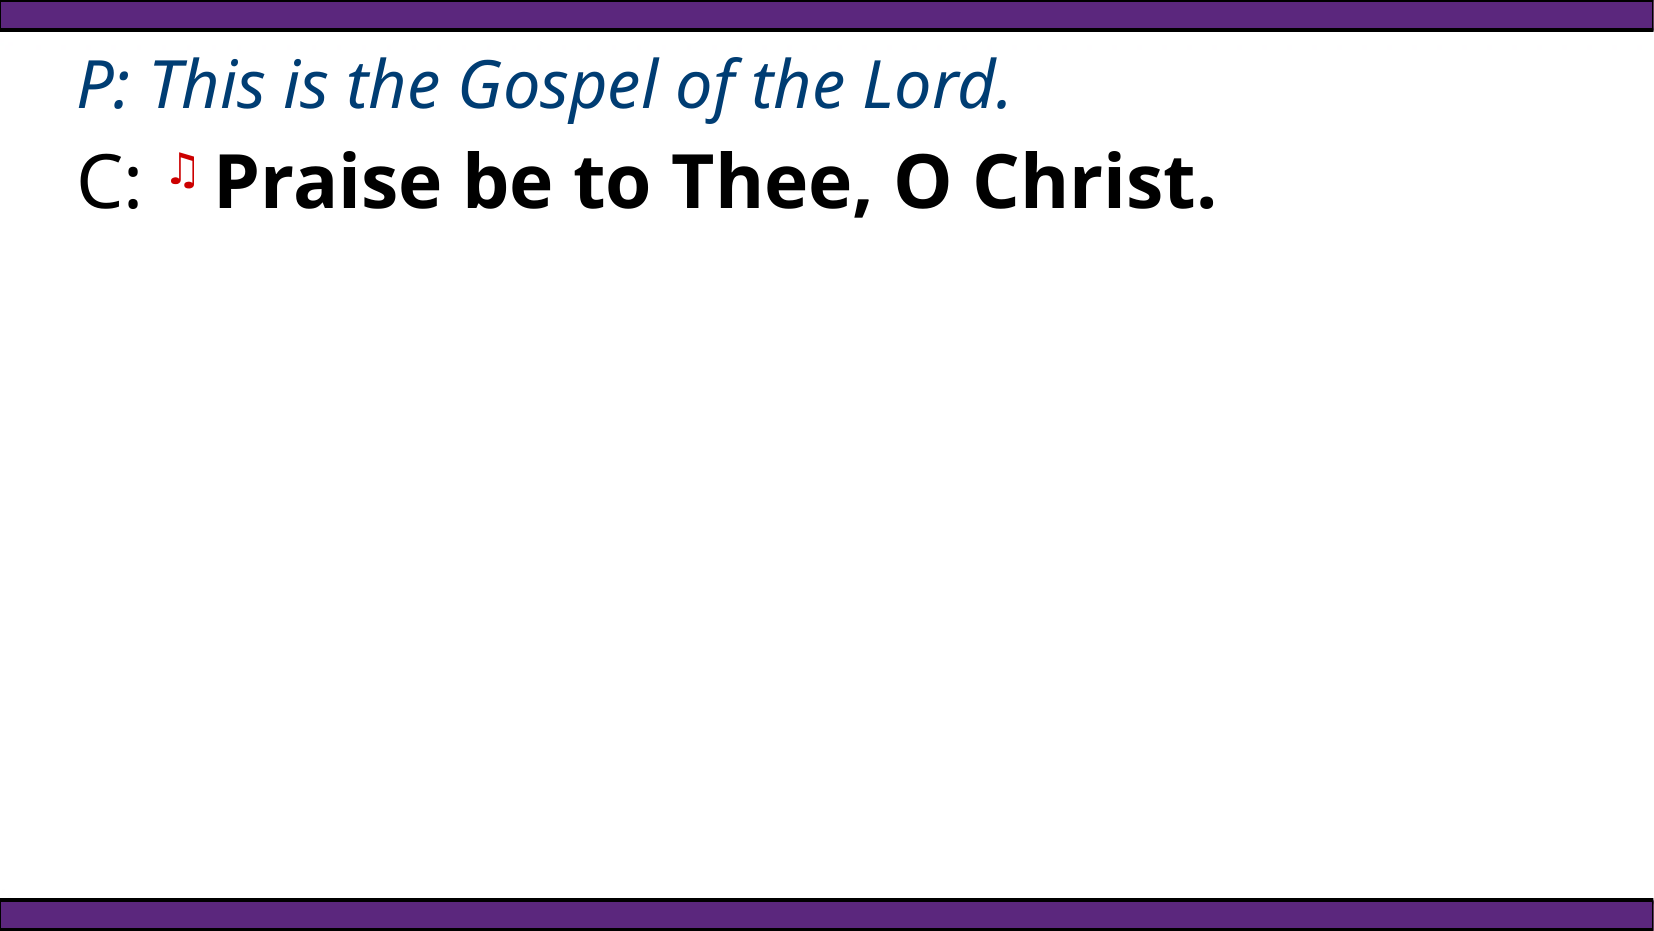

P: This is the Gospel of the Lord.
C: ♫ Praise be to Thee, O Christ.